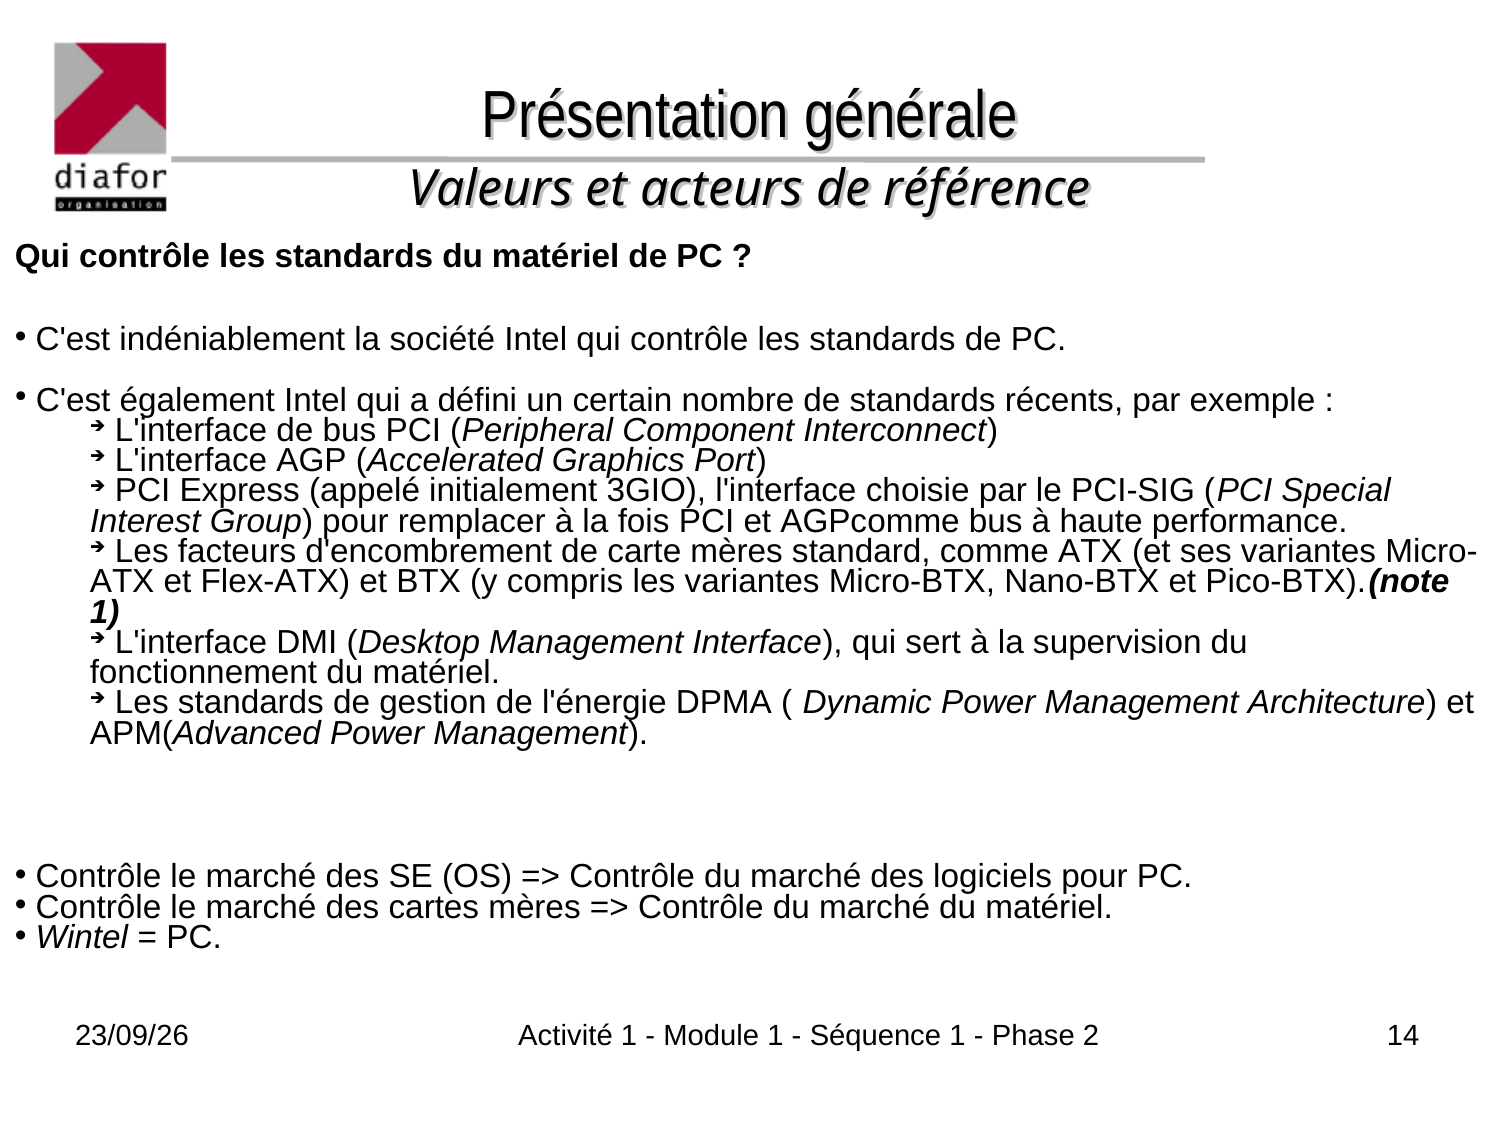

# Présentation générale Valeurs et acteurs de référence
Qui contrôle les standards du matériel de PC ?
 C'est indéniablement la société Intel qui contrôle les standards de PC.
 C'est également Intel qui a défini un certain nombre de standards récents, par exemple :
 L'interface de bus PCI (Peripheral Component Interconnect)
 L'interface AGP (Accelerated Graphics Port)
 PCI Express (appelé initialement 3GIO), l'interface choisie par le PCI-SIG (PCI Special Interest Group) pour remplacer à la fois PCI et AGPcomme bus à haute performance.
 Les facteurs d'encombrement de carte mères standard, comme ATX (et ses variantes Micro-ATX et Flex-ATX) et BTX (y compris les variantes Micro-BTX, Nano-BTX et Pico-BTX).(note 1)
 L'interface DMI (Desktop Management Interface), qui sert à la supervision du fonctionnement du matériel.
 Les standards de gestion de l'énergie DPMA ( Dynamic Power Management Architecture) et APM(Advanced Power Management).
 Contrôle le marché des SE (OS) => Contrôle du marché des logiciels pour PC.
 Contrôle le marché des cartes mères => Contrôle du marché du matériel.
 Wintel = PC.
Activité 1 - Module 1 - Séquence 1 - Phase 2
14